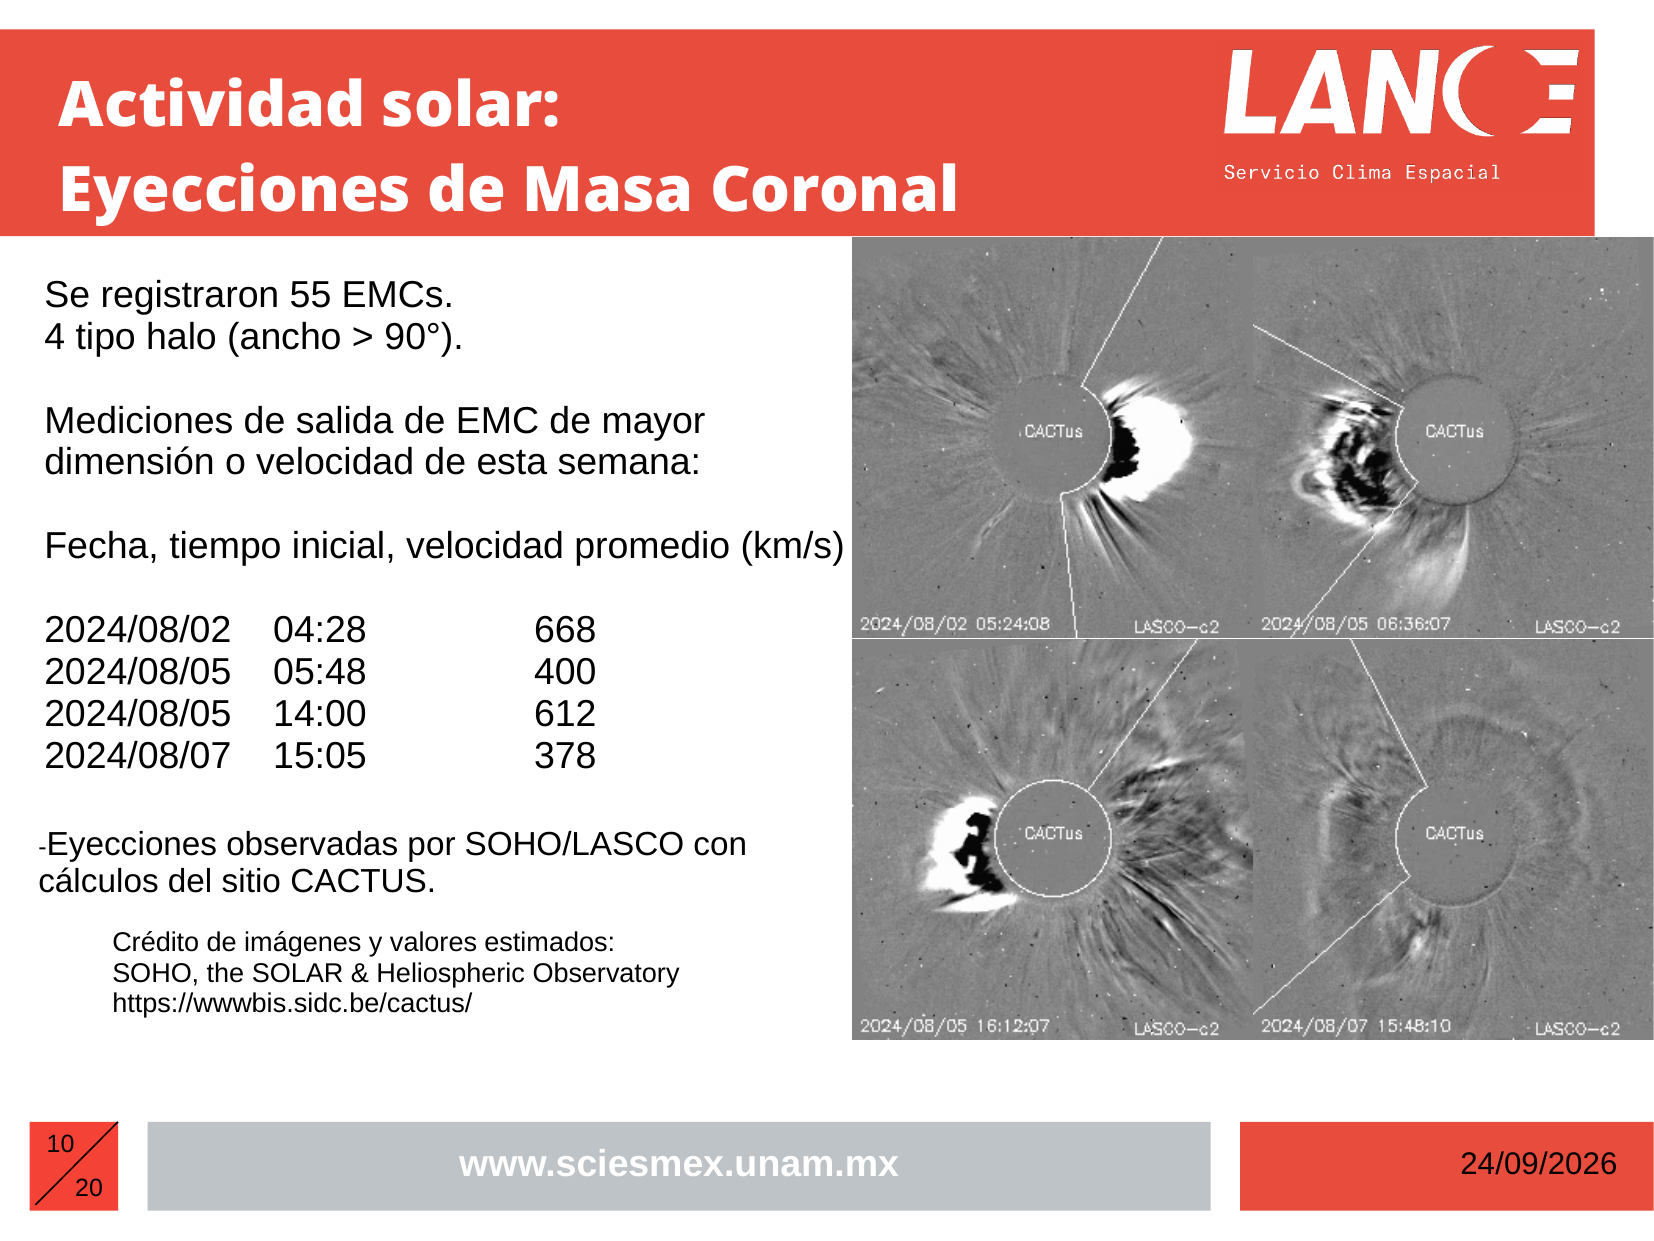

# Actividad solar: Eyecciones de Masa Coronal
Se registraron 55 EMCs.
4 tipo halo (ancho > 90°).
Mediciones de salida de EMC de mayor
dimensión o velocidad de esta semana:
Fecha, tiempo inicial, velocidad promedio (km/s)
2024/08/02 04:28 668
2024/08/05 05:48 400
2024/08/05 14:00 612
2024/08/07 15:05 378
-Eyecciones observadas por SOHO/LASCO con
cálculos del sitio CACTUS.
	Crédito de imágenes y valores estimados:
	SOHO, the SOLAR & Heliospheric Observatory
	https://wwwbis.sidc.be/cactus/
www.sciesmex.unam.mx
20